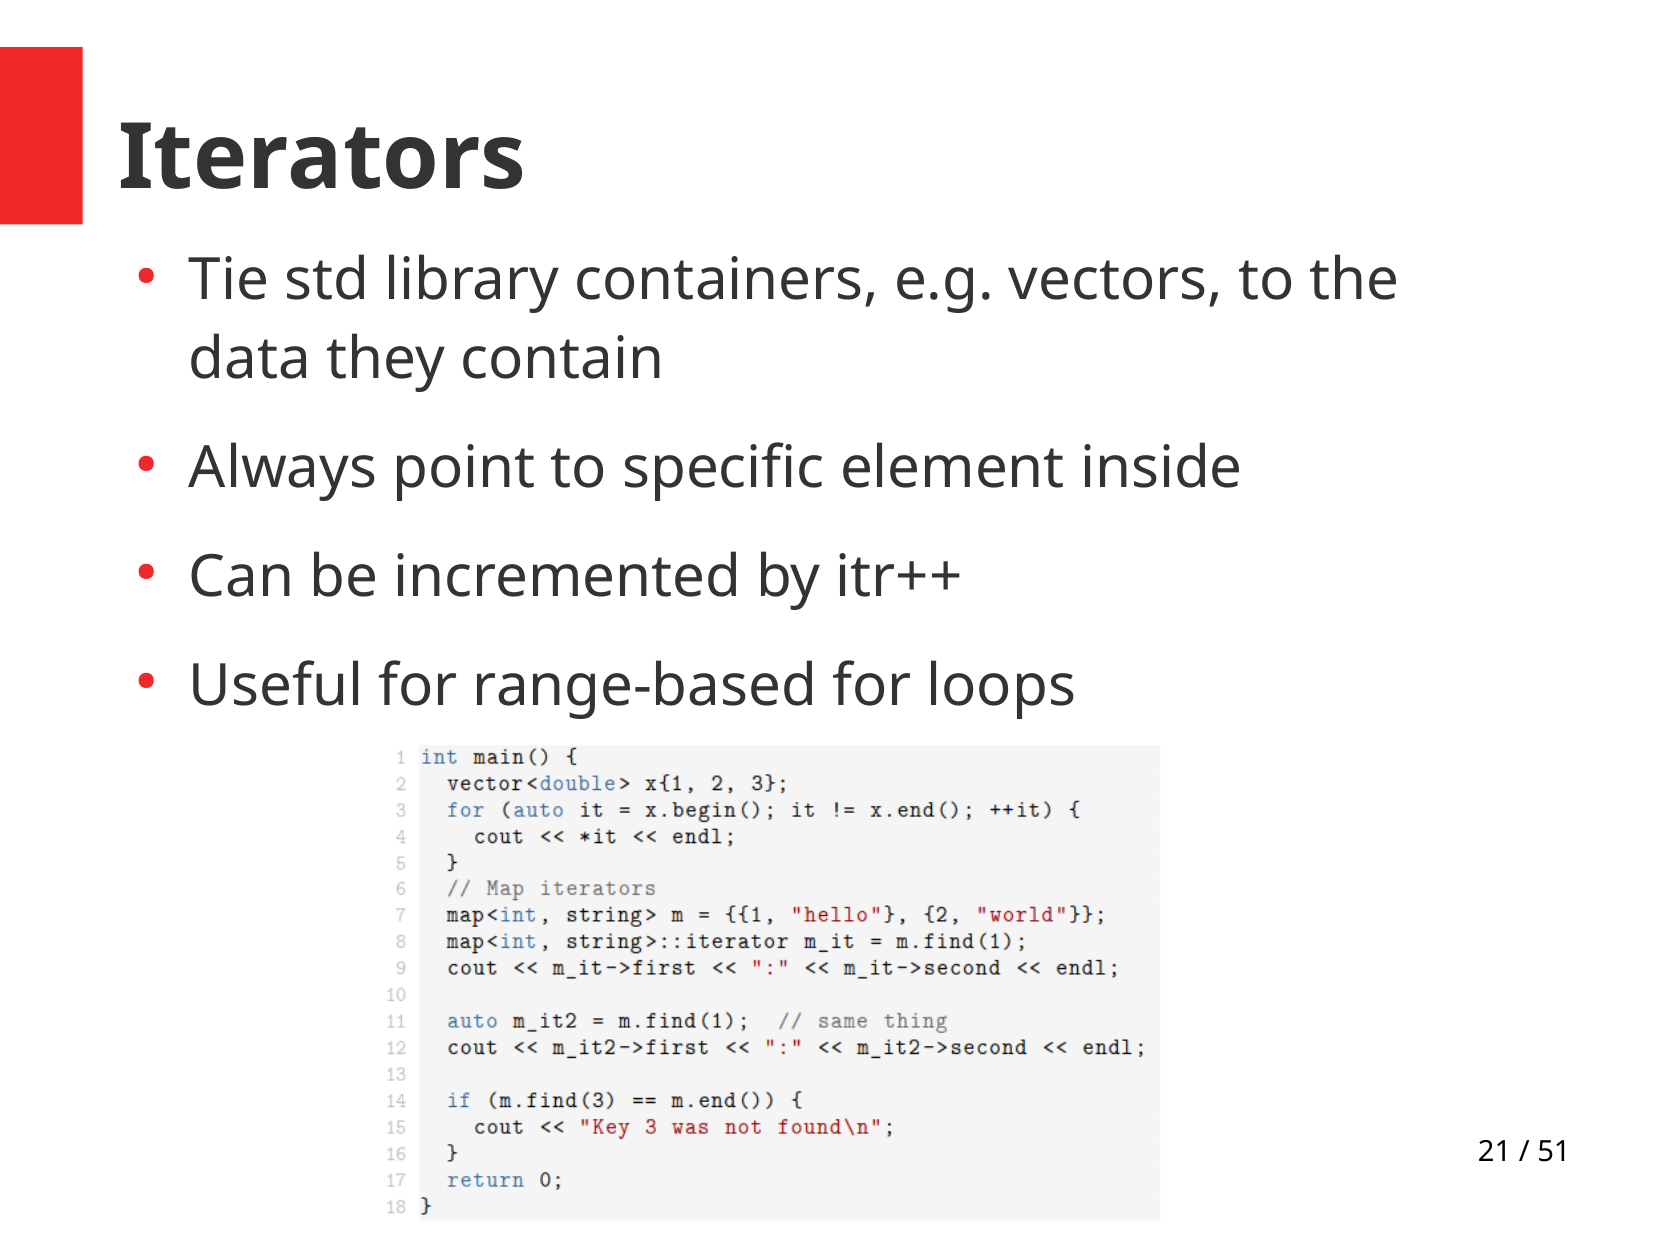

# Iterators
Tie std library containers, e.g. vectors, to the data they contain
Always point to specific element inside
Can be incremented by itr++
Useful for range-based for loops
21